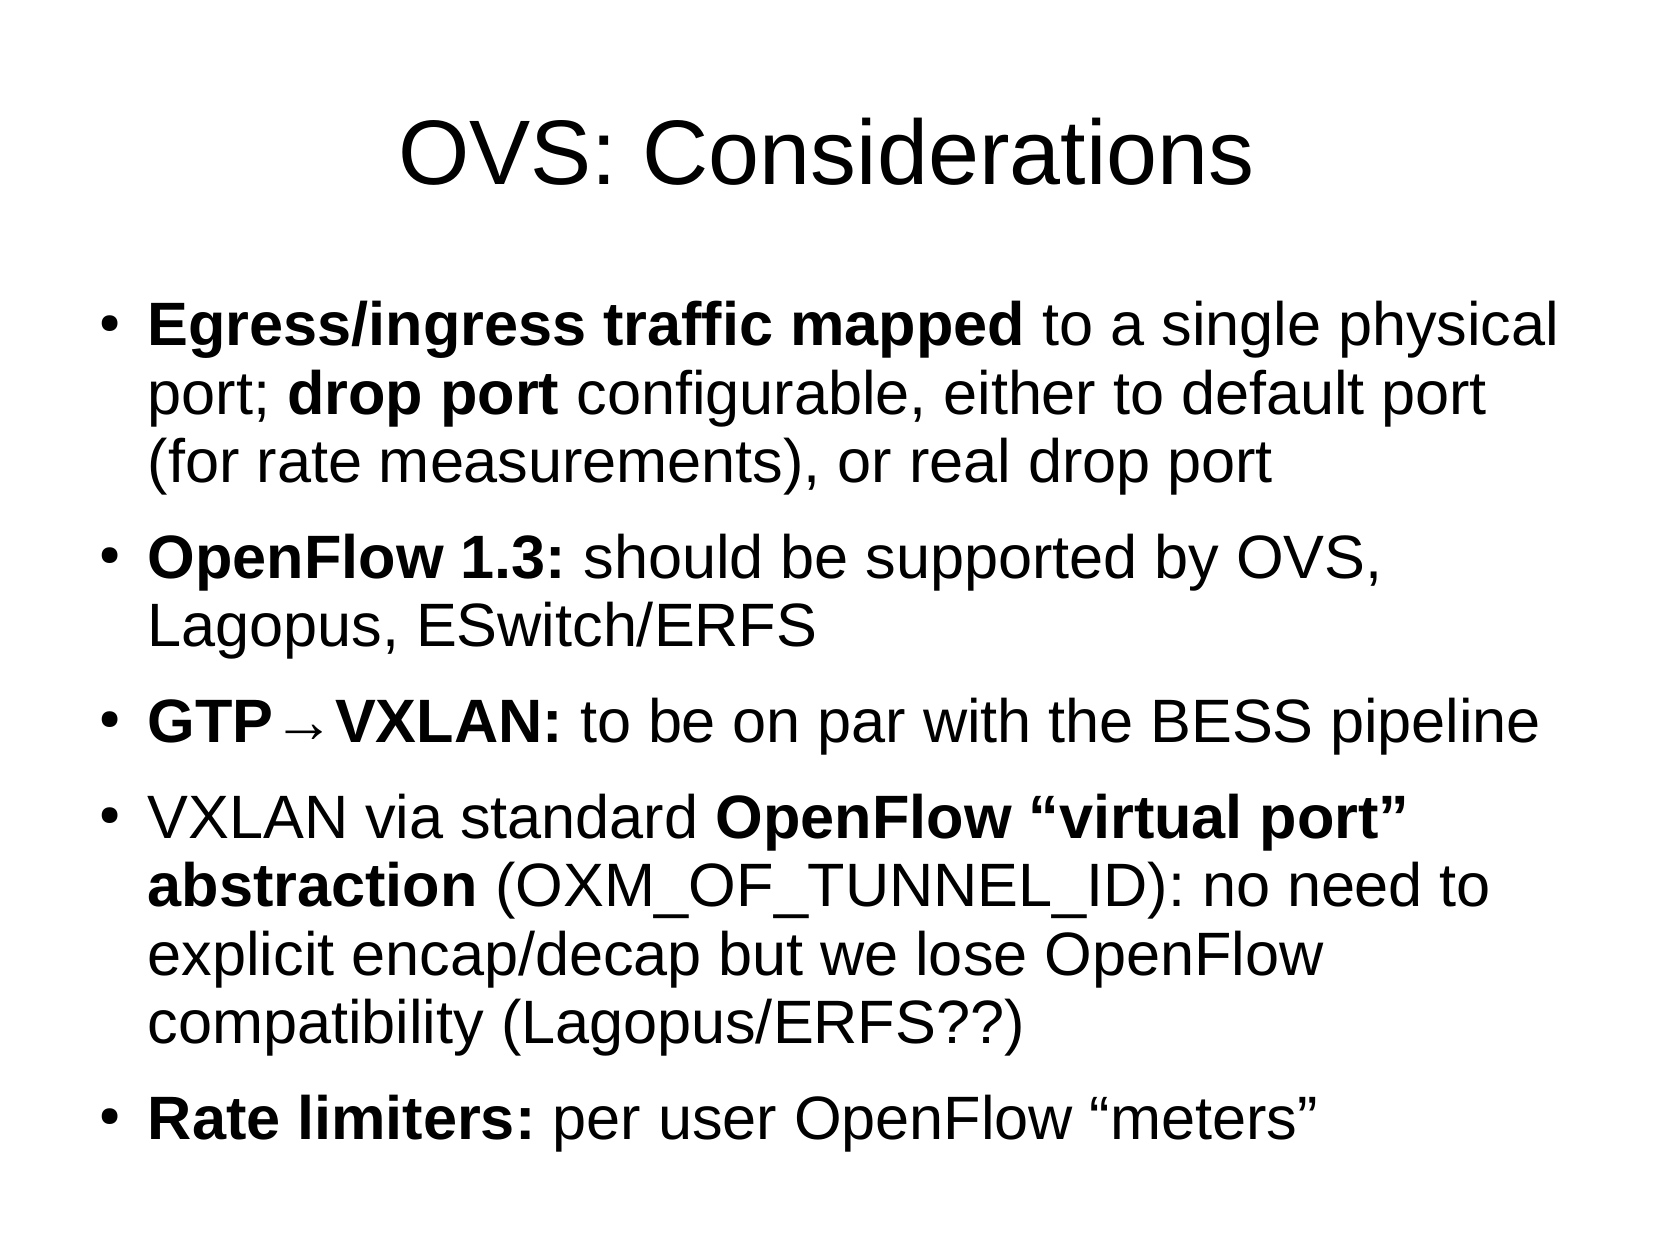

# OVS: Considerations
Egress/ingress traffic mapped to a single physical port; drop port configurable, either to default port (for rate measurements), or real drop port
OpenFlow 1.3: should be supported by OVS, Lagopus, ESwitch/ERFS
GTP→VXLAN: to be on par with the BESS pipeline
VXLAN via standard OpenFlow “virtual port” abstraction (OXM_OF_TUNNEL_ID): no need to explicit encap/decap but we lose OpenFlow compatibility (Lagopus/ERFS??)
Rate limiters: per user OpenFlow “meters”